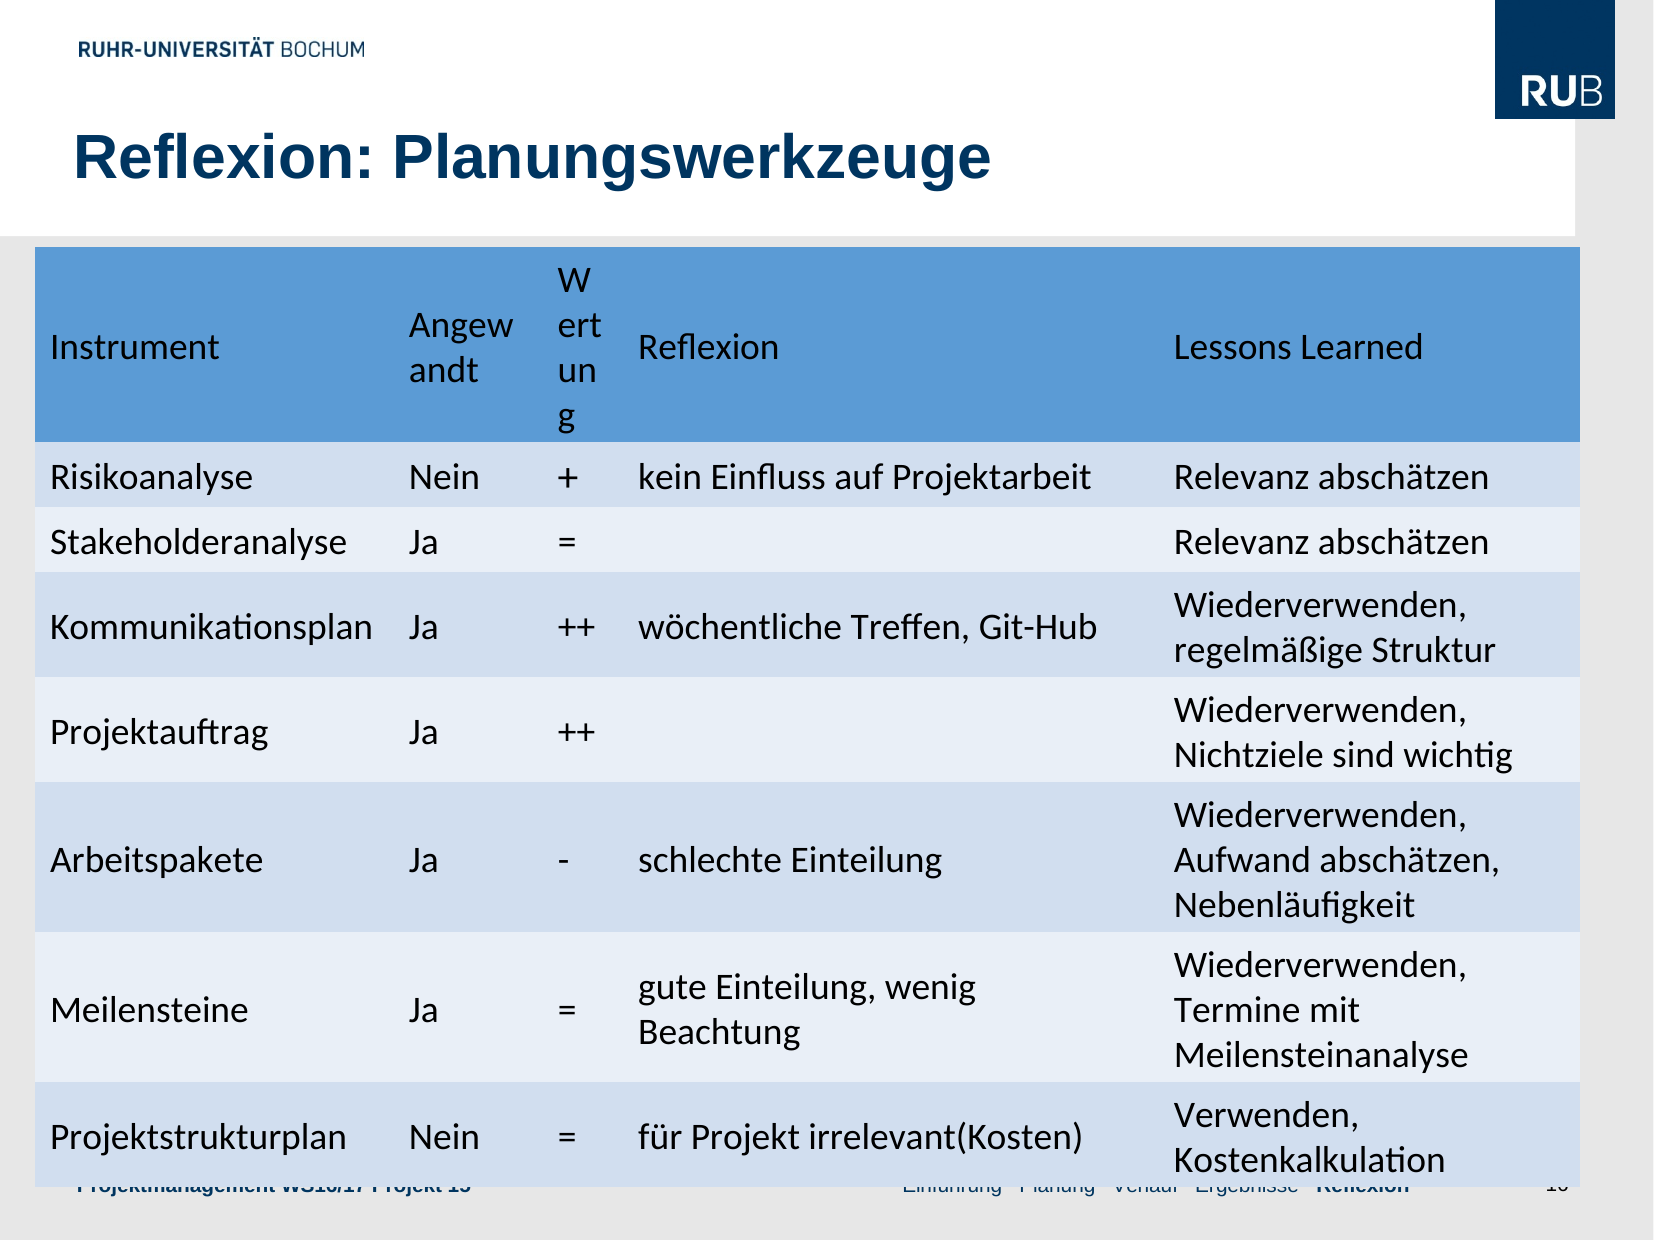

Reflexion: Planungswerkzeuge
| Instrument | Angewandt | Wertung | Reflexion | Lessons Learned |
| --- | --- | --- | --- | --- |
| Risikoanalyse | Nein | + | kein Einfluss auf Projektarbeit | Relevanz abschätzen |
| Stakeholderanalyse | Ja | = | | Relevanz abschätzen |
| Kommunikationsplan | Ja | ++ | wöchentliche Treffen, Git-Hub | Wiederverwenden, regelmäßige Struktur |
| Projektauftrag | Ja | ++ | | Wiederverwenden, Nichtziele sind wichtig |
| Arbeitspakete | Ja | - | schlechte Einteilung | Wiederverwenden, Aufwand abschätzen, Nebenläufigkeit |
| Meilensteine | Ja | = | gute Einteilung, wenig Beachtung | Wiederverwenden, Termine mit Meilensteinanalyse |
| Projektstrukturplan | Nein | = | für Projekt irrelevant(Kosten) | Verwenden, Kostenkalkulation |
Projektmanagement WS16/17 Projekt 15 			Einführung Planung Verlauf Ergebnisse Reflexion